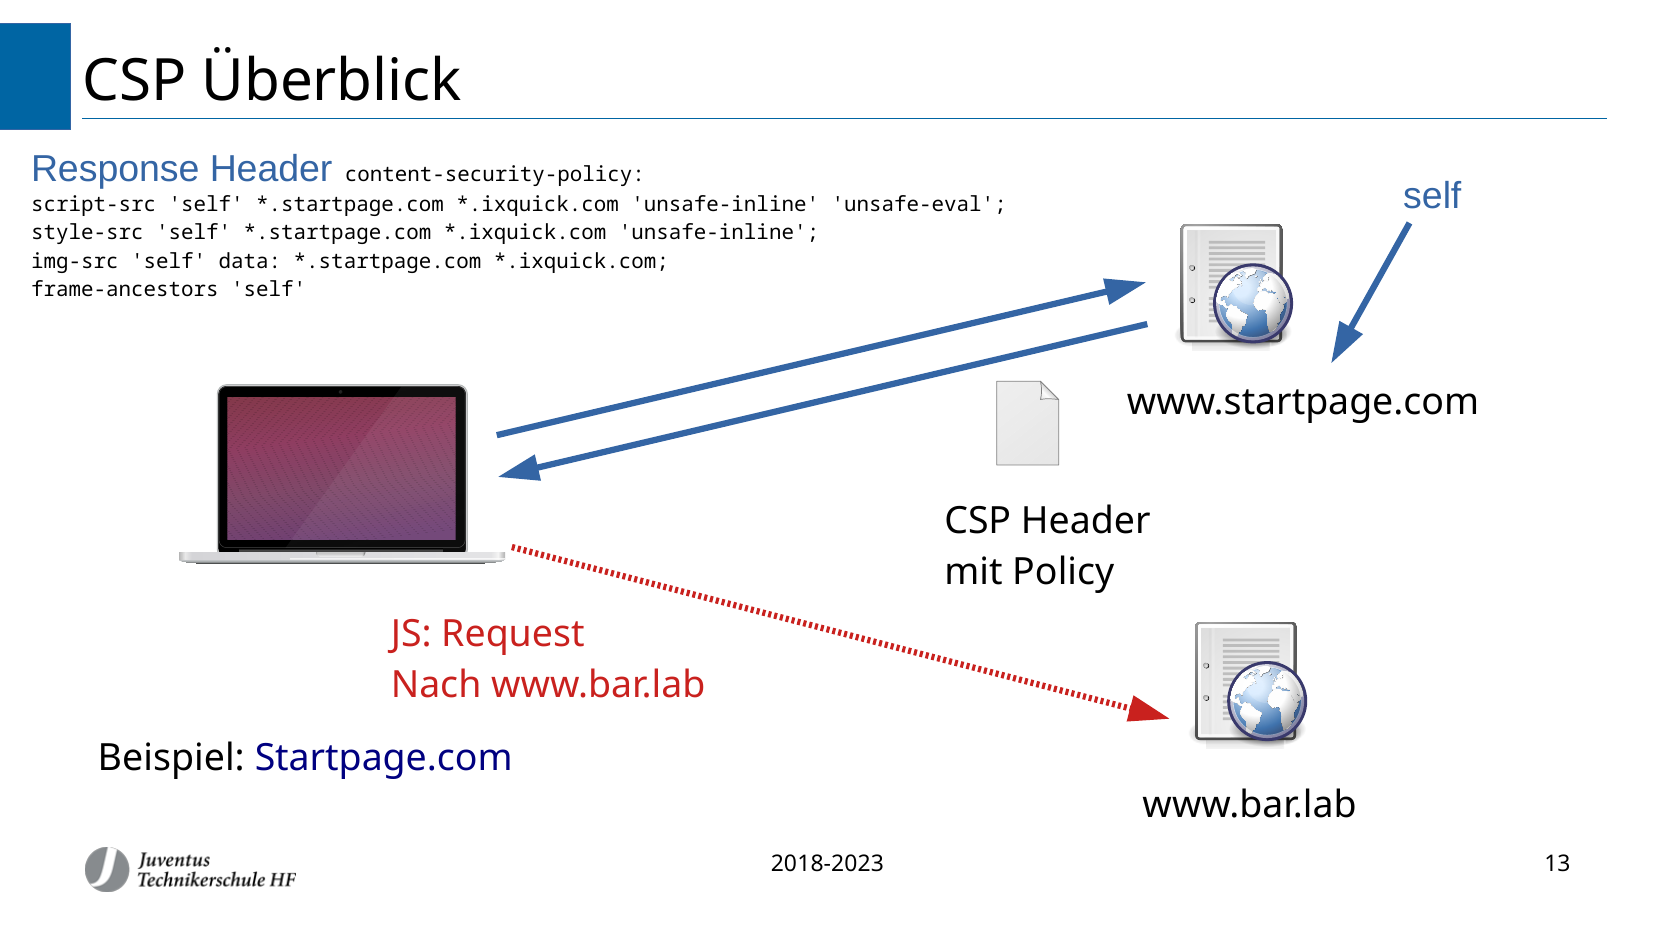

# CSP Überblick
Response Header content-security-policy:
script-src 'self' *.startpage.com *.ixquick.com 'unsafe-inline' 'unsafe-eval';
style-src 'self' *.startpage.com *.ixquick.com 'unsafe-inline';
img-src 'self' data: *.startpage.com *.ixquick.com;
frame-ancestors 'self'
self
www.startpage.com
CSP Header
mit Policy
JS: Request
Nach www.bar.lab
www.bar.lab
Beispiel: Startpage.com
2018-2023
13